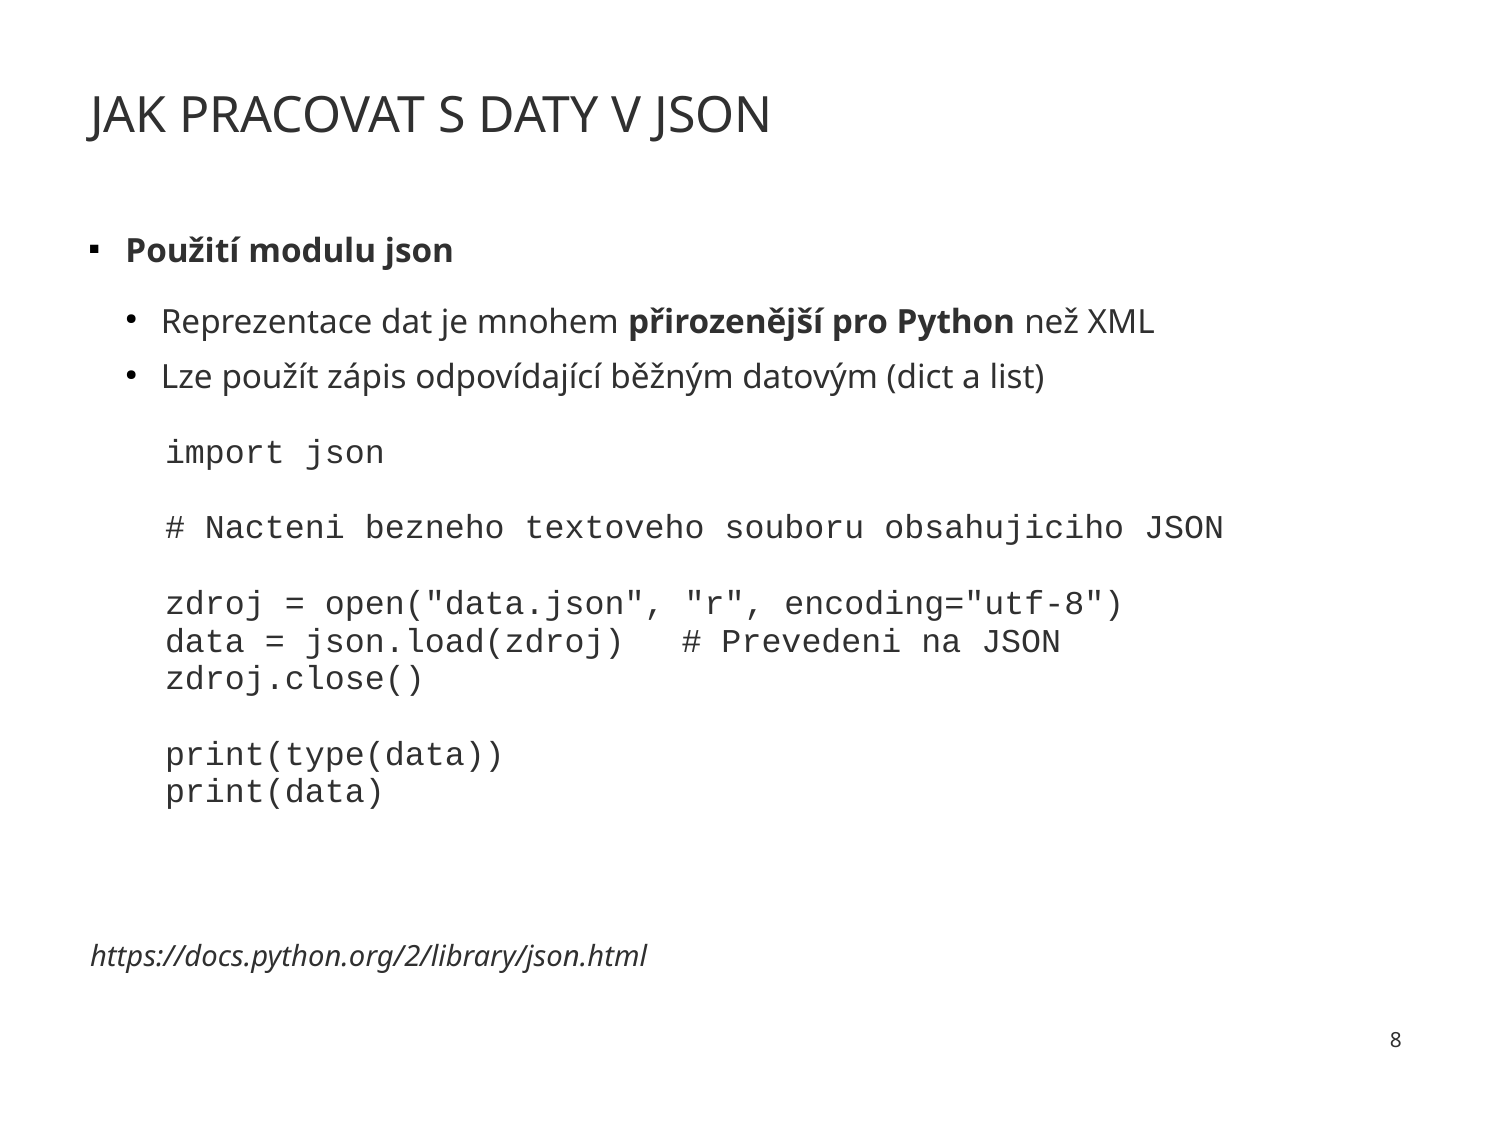

# Jak pracovat s daty v Json
Použití modulu json
Reprezentace dat je mnohem přirozenější pro Python než XML
Lze použít zápis odpovídající běžným datovým (dict a list)
import json
# Nacteni bezneho textoveho souboru obsahujiciho JSON
zdroj = open("data.json", "r", encoding="utf-8")
data = json.load(zdroj)	# Prevedeni na JSON
zdroj.close()
print(type(data))
print(data)
https://docs.python.org/2/library/json.html